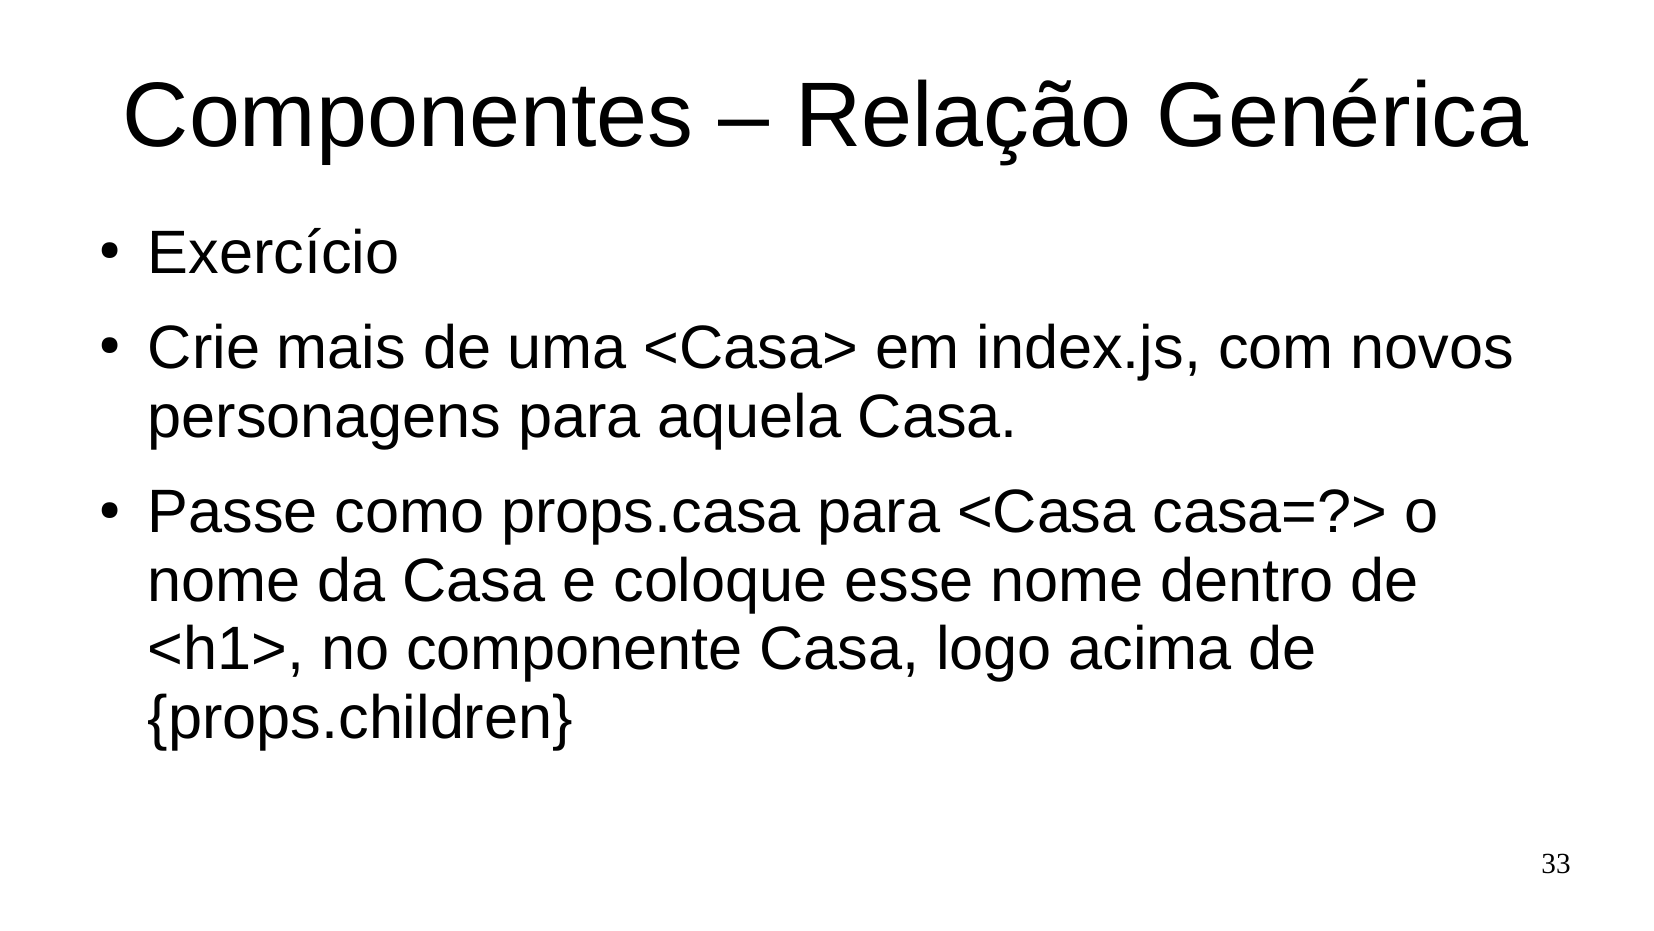

# Componentes – Relação Genérica
Exercício
Crie mais de uma <Casa> em index.js, com novos personagens para aquela Casa.
Passe como props.casa para <Casa casa=?> o nome da Casa e coloque esse nome dentro de <h1>, no componente Casa, logo acima de {props.children}
33